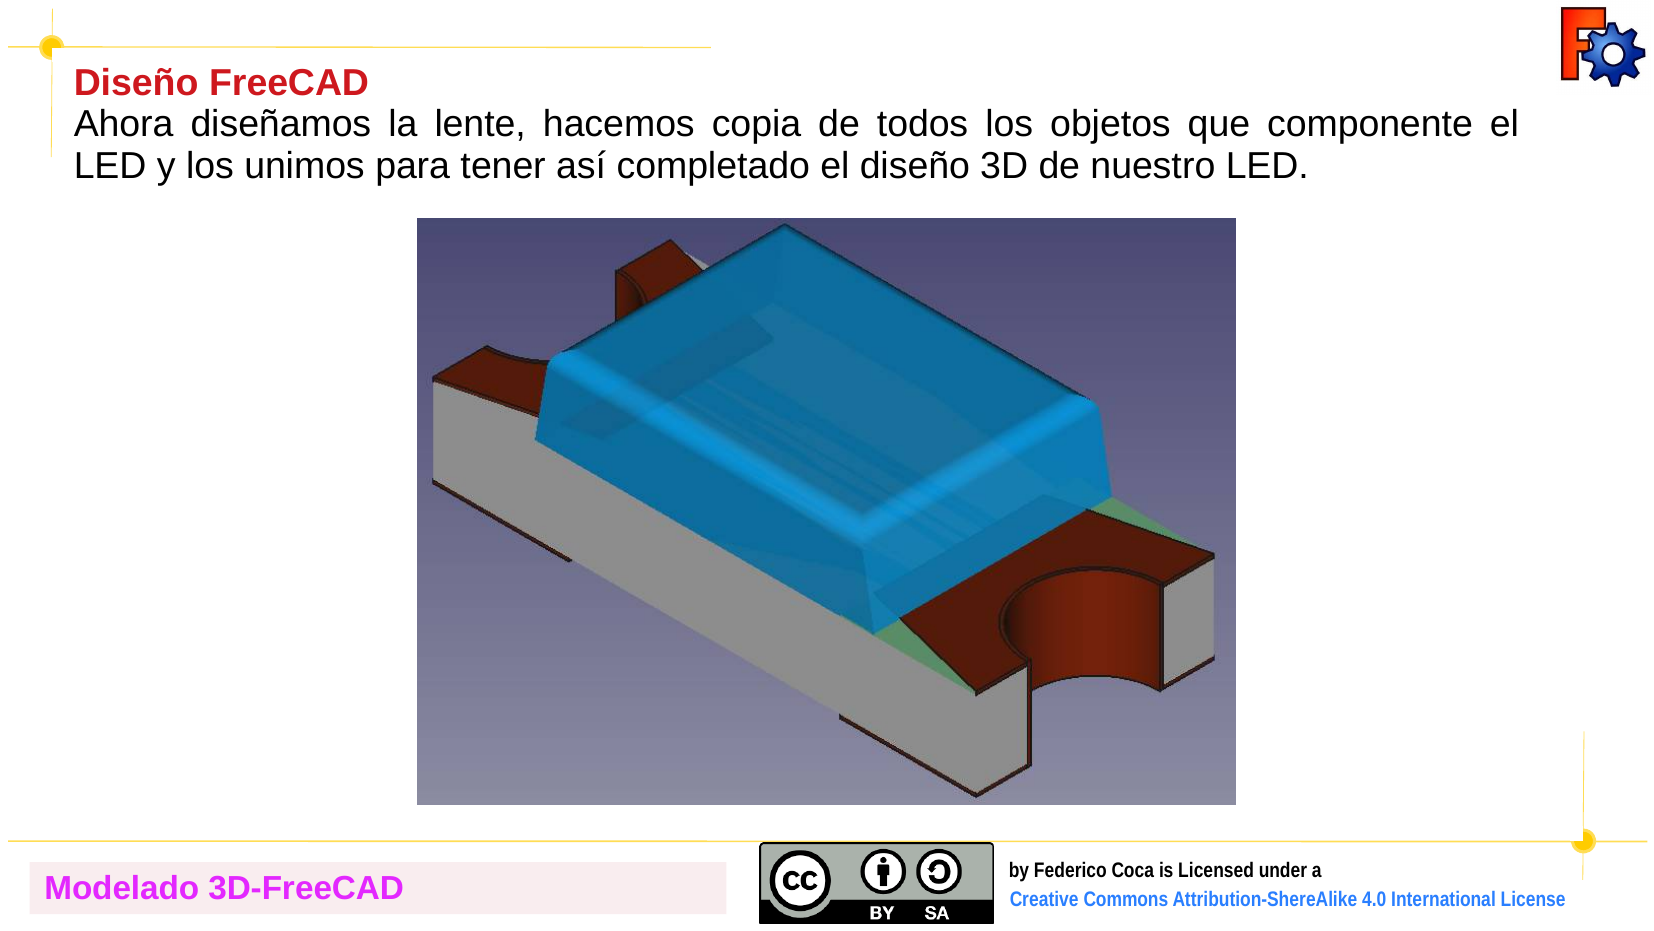

Diseño FreeCAD
Ahora diseñamos la lente, hacemos copia de todos los objetos que componente el LED y los unimos para tener así completado el diseño 3D de nuestro LED.
Modelado 3D-FreeCAD